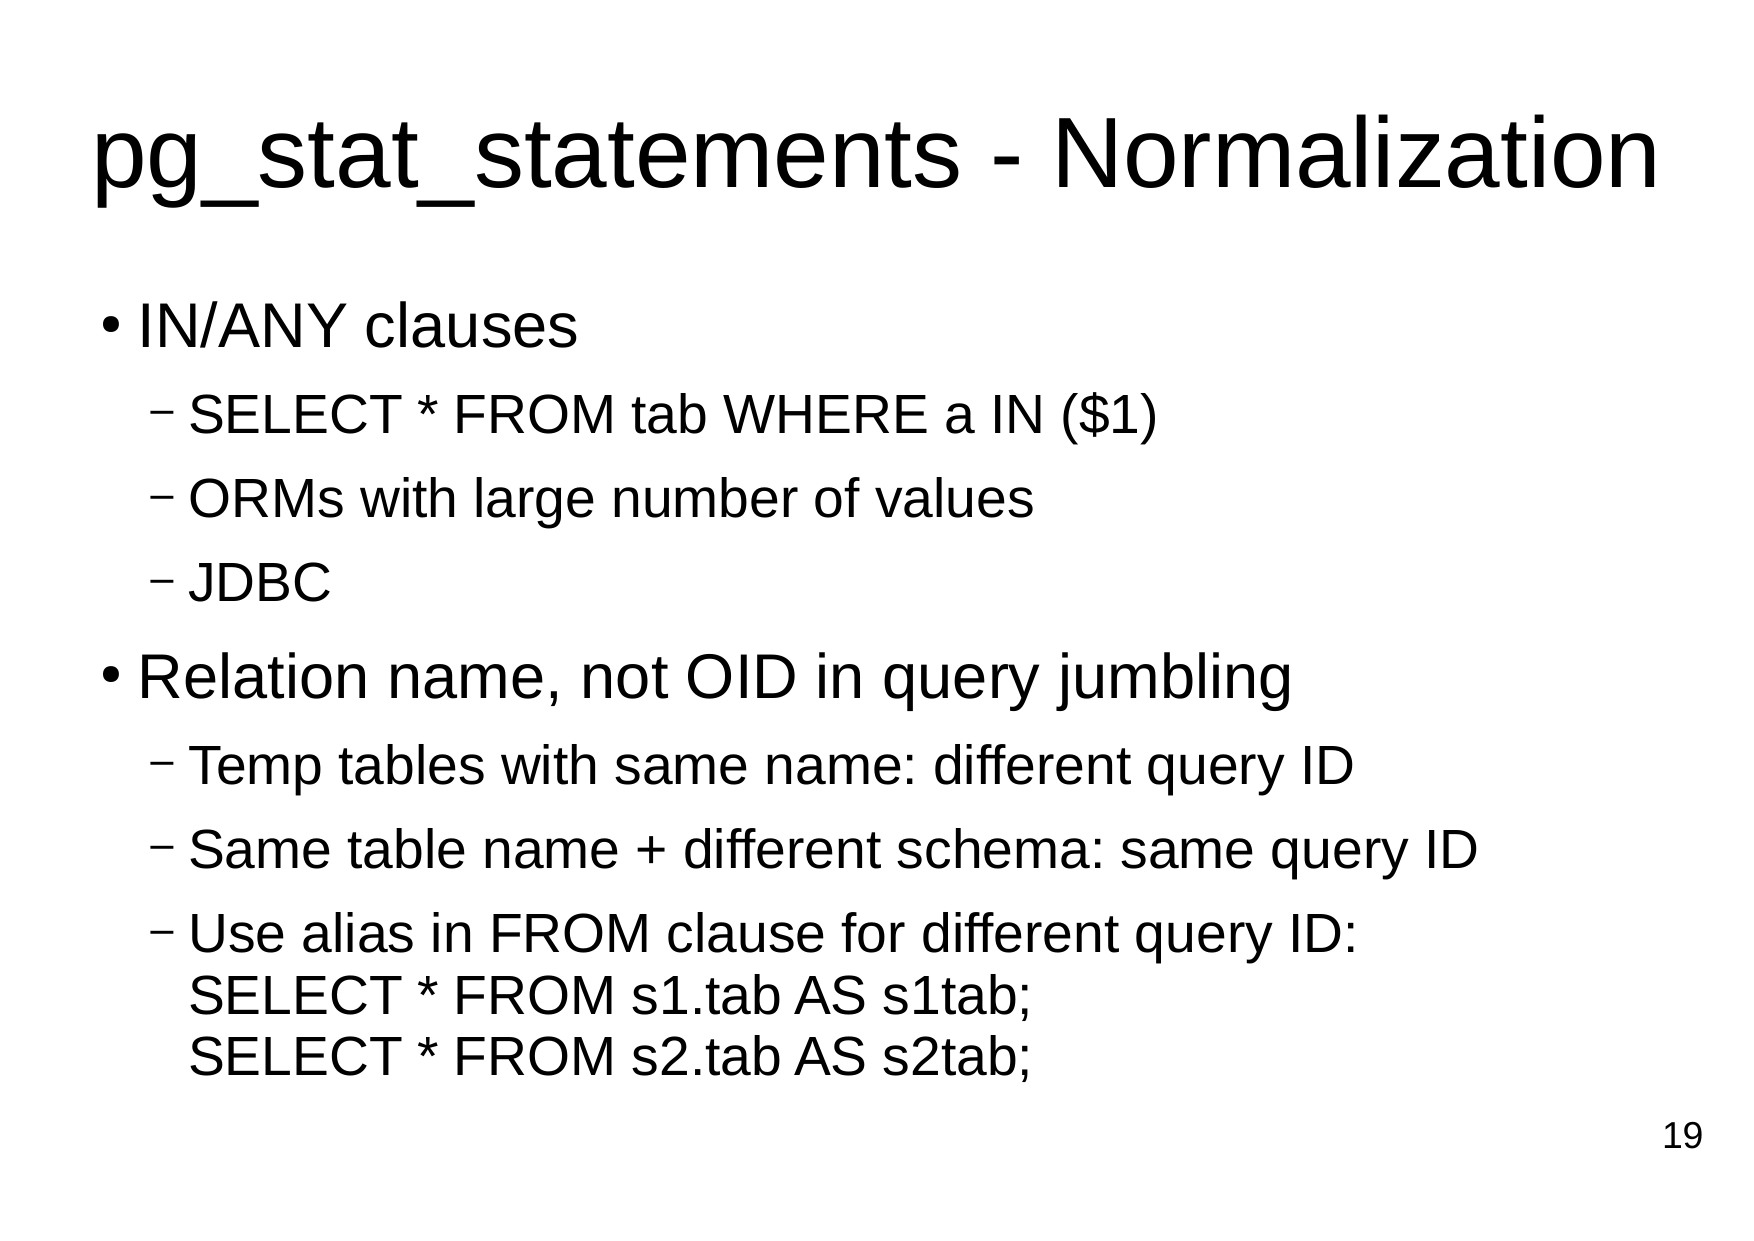

# pg_stat_statements - Normalization
IN/ANY clauses
SELECT * FROM tab WHERE a IN ($1)
ORMs with large number of values
JDBC
Relation name, not OID in query jumbling
Temp tables with same name: different query ID
Same table name + different schema: same query ID
Use alias in FROM clause for different query ID:
SELECT * FROM s1.tab AS s1tab;
SELECT * FROM s2.tab AS s2tab;